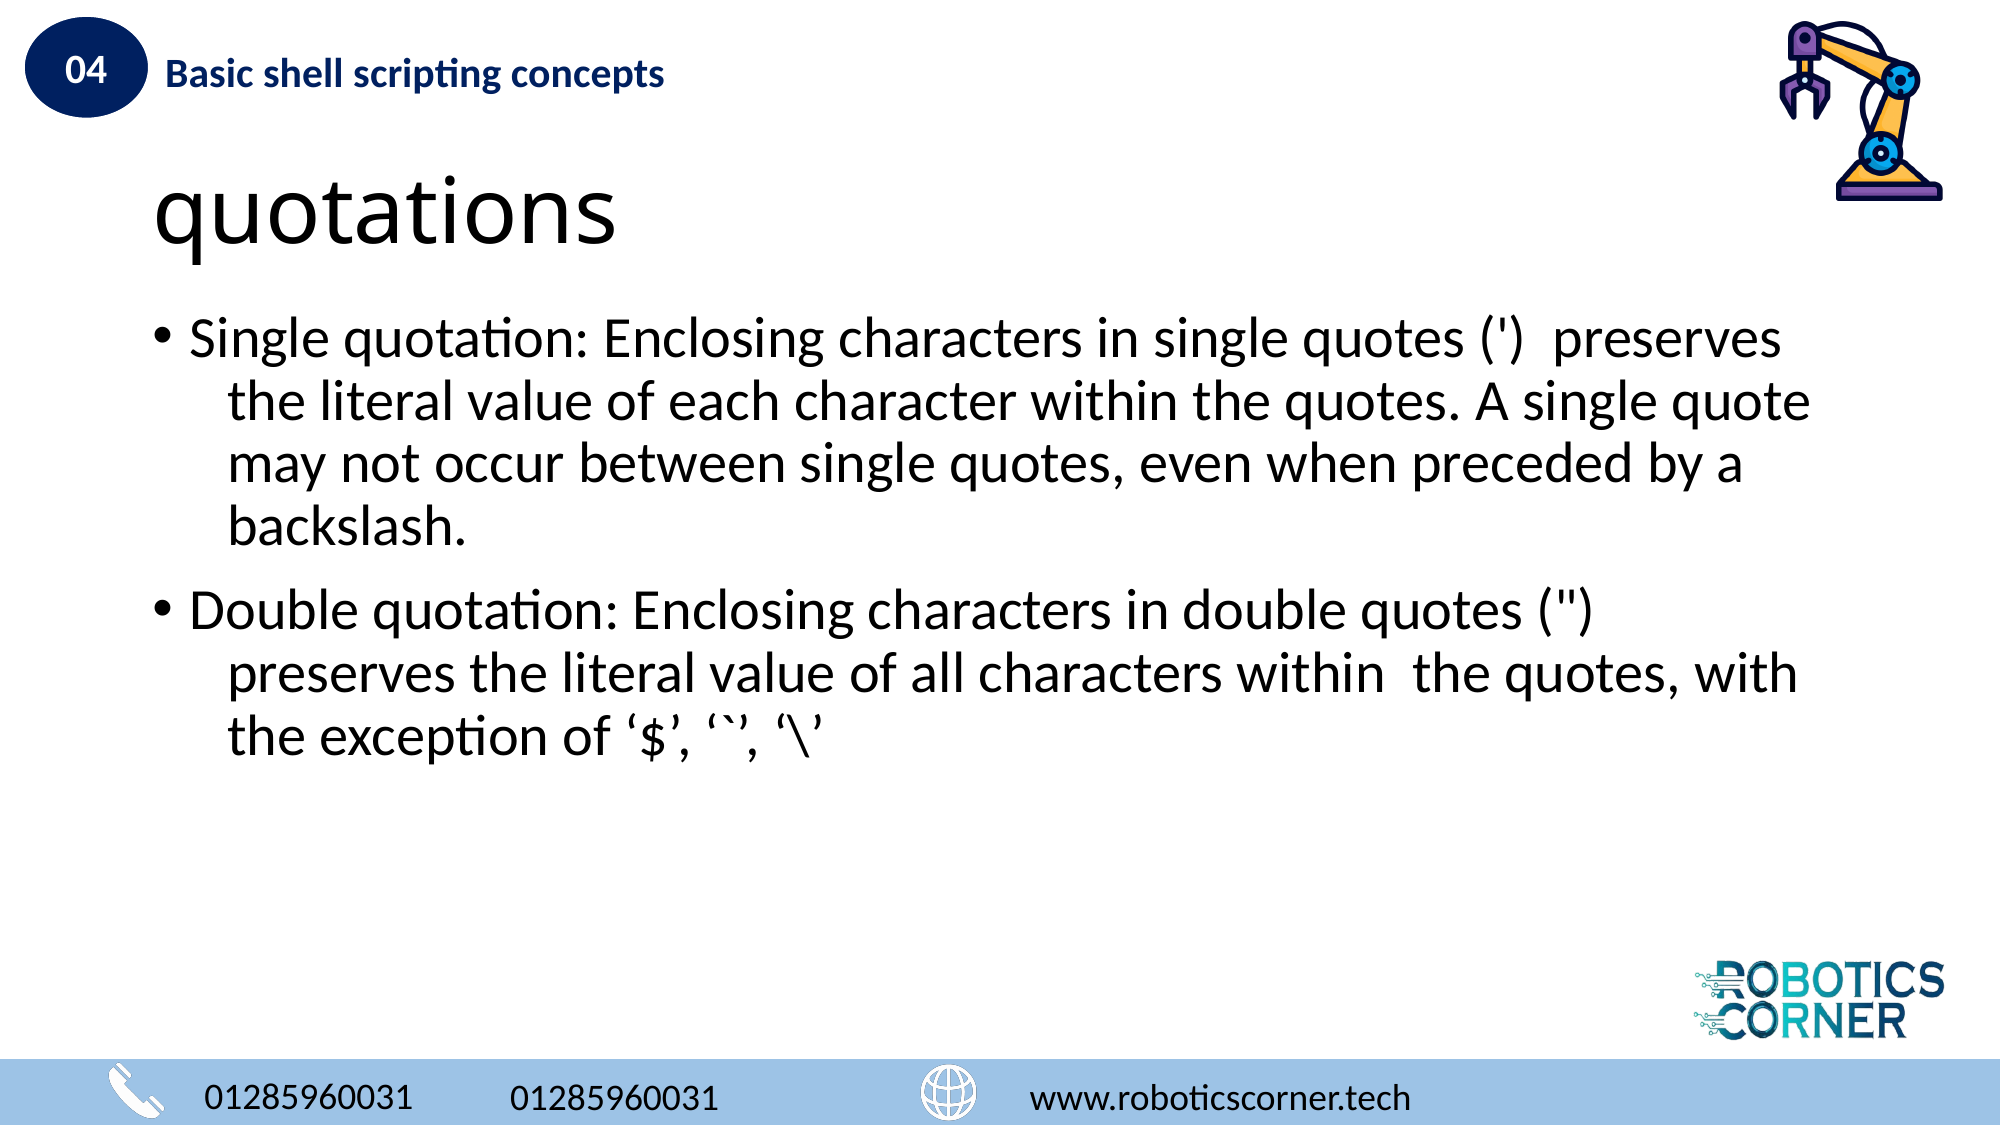

04
Basic shell scripting concepts
# quotations
Single quotation: Enclosing characters in single quotes (') preserves the literal value of each character within the quotes. A single quote may not occur between single quotes, even when preceded by a backslash.
Double quotation: Enclosing characters in double quotes (") preserves the literal value of all characters within the quotes, with the exception of ‘$’, ‘`’, ‘\’
01285960031
01285960031
www.roboticscorner.tech